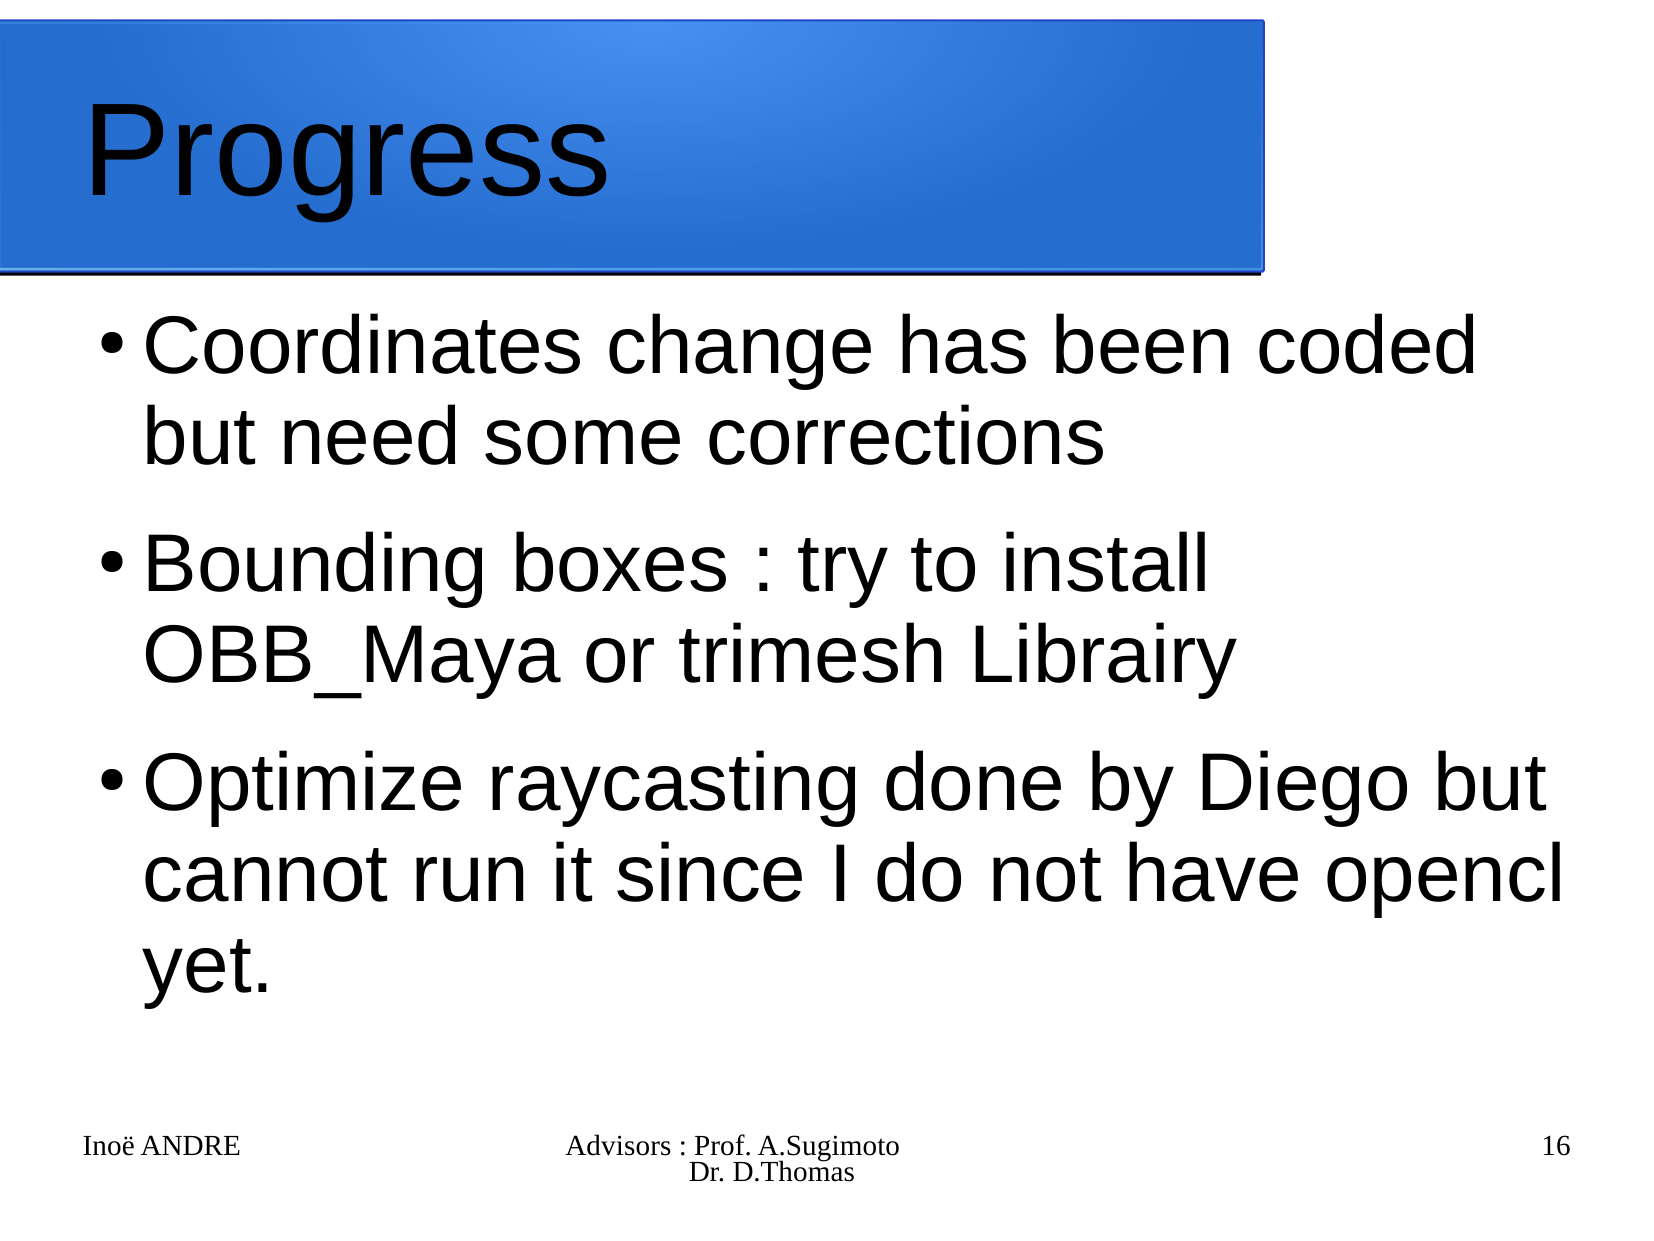

# Progress
Coordinates change has been coded but need some corrections
Bounding boxes : try to install OBB_Maya or trimesh Librairy
Optimize raycasting done by Diego but cannot run it since I do not have opencl yet.
Inoë ANDRE
Advisors : Prof. A.Sugimoto Dr. D.Thomas
16